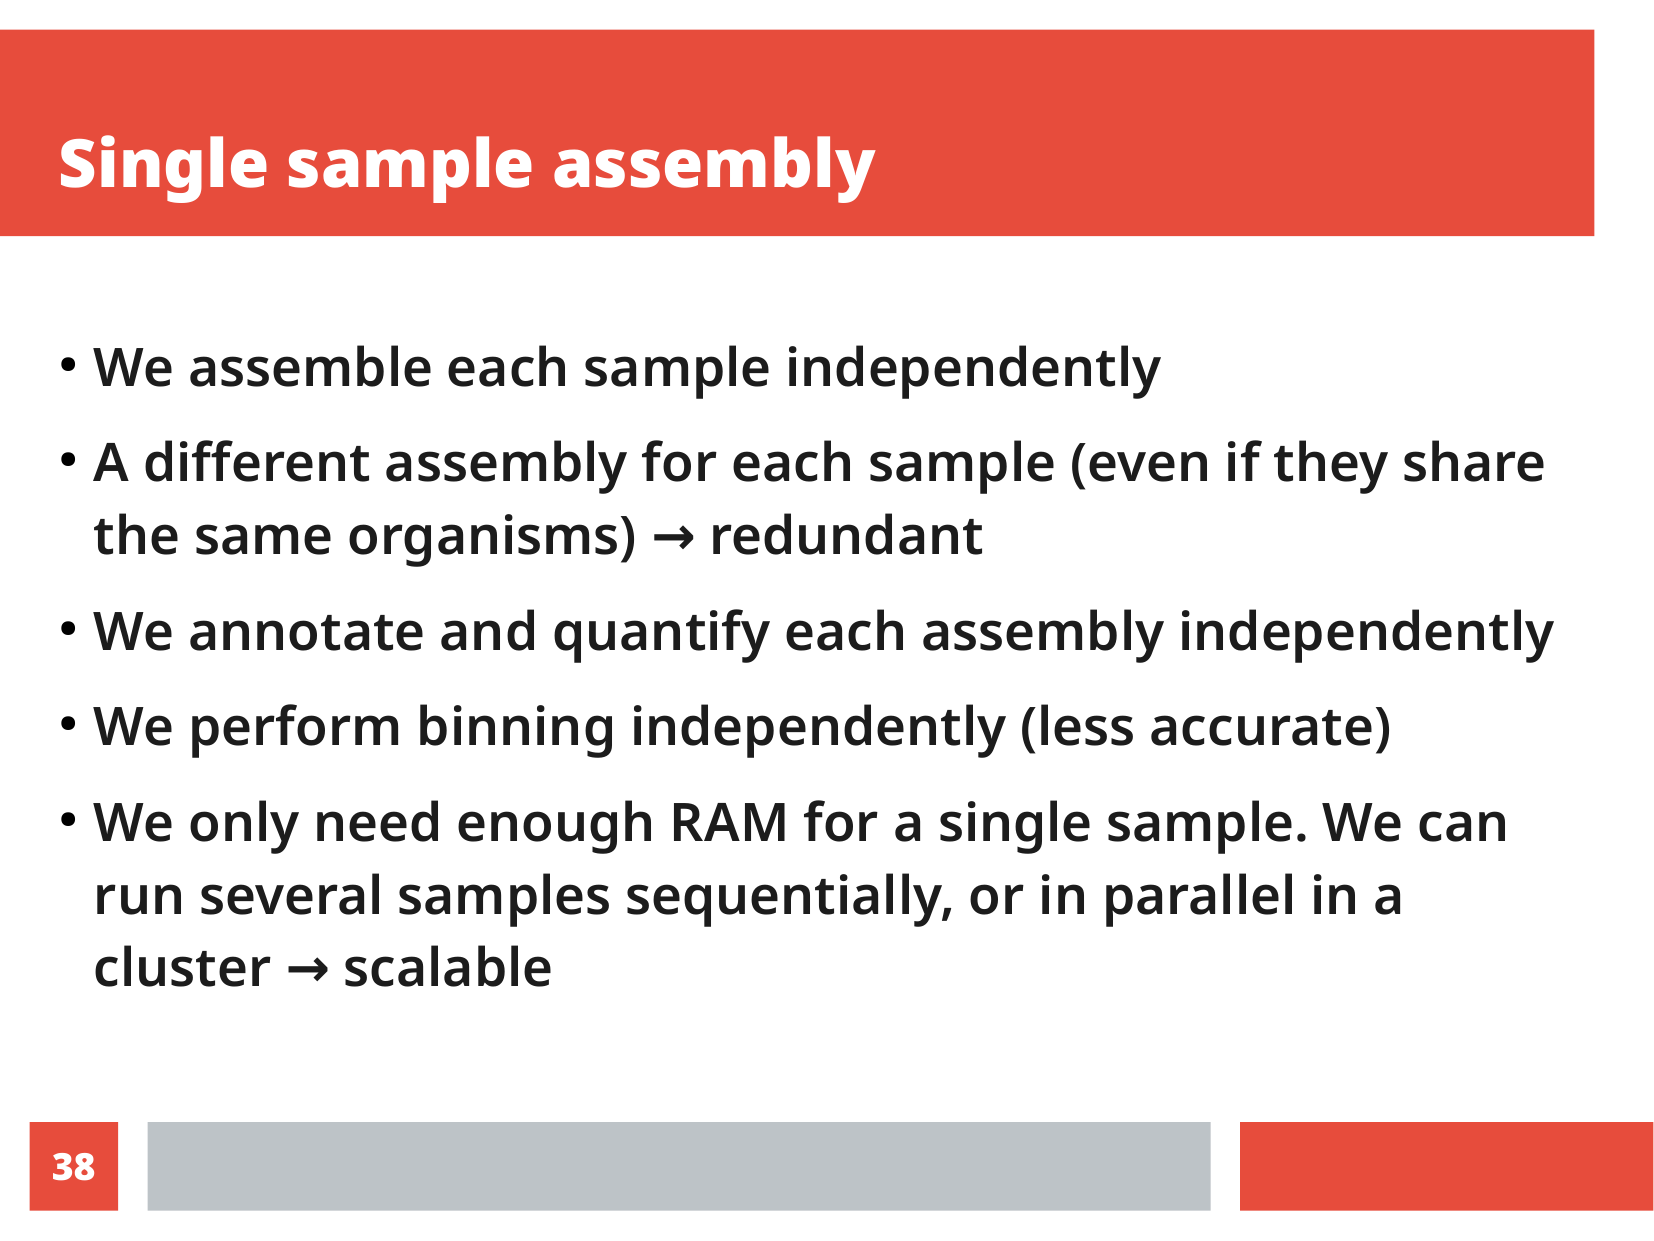

# Single sample assembly
We assemble each sample independently
A different assembly for each sample (even if they share the same organisms) → redundant
We annotate and quantify each assembly independently
We perform binning independently (less accurate)
We only need enough RAM for a single sample. We can run several samples sequentially, or in parallel in a cluster → scalable
38